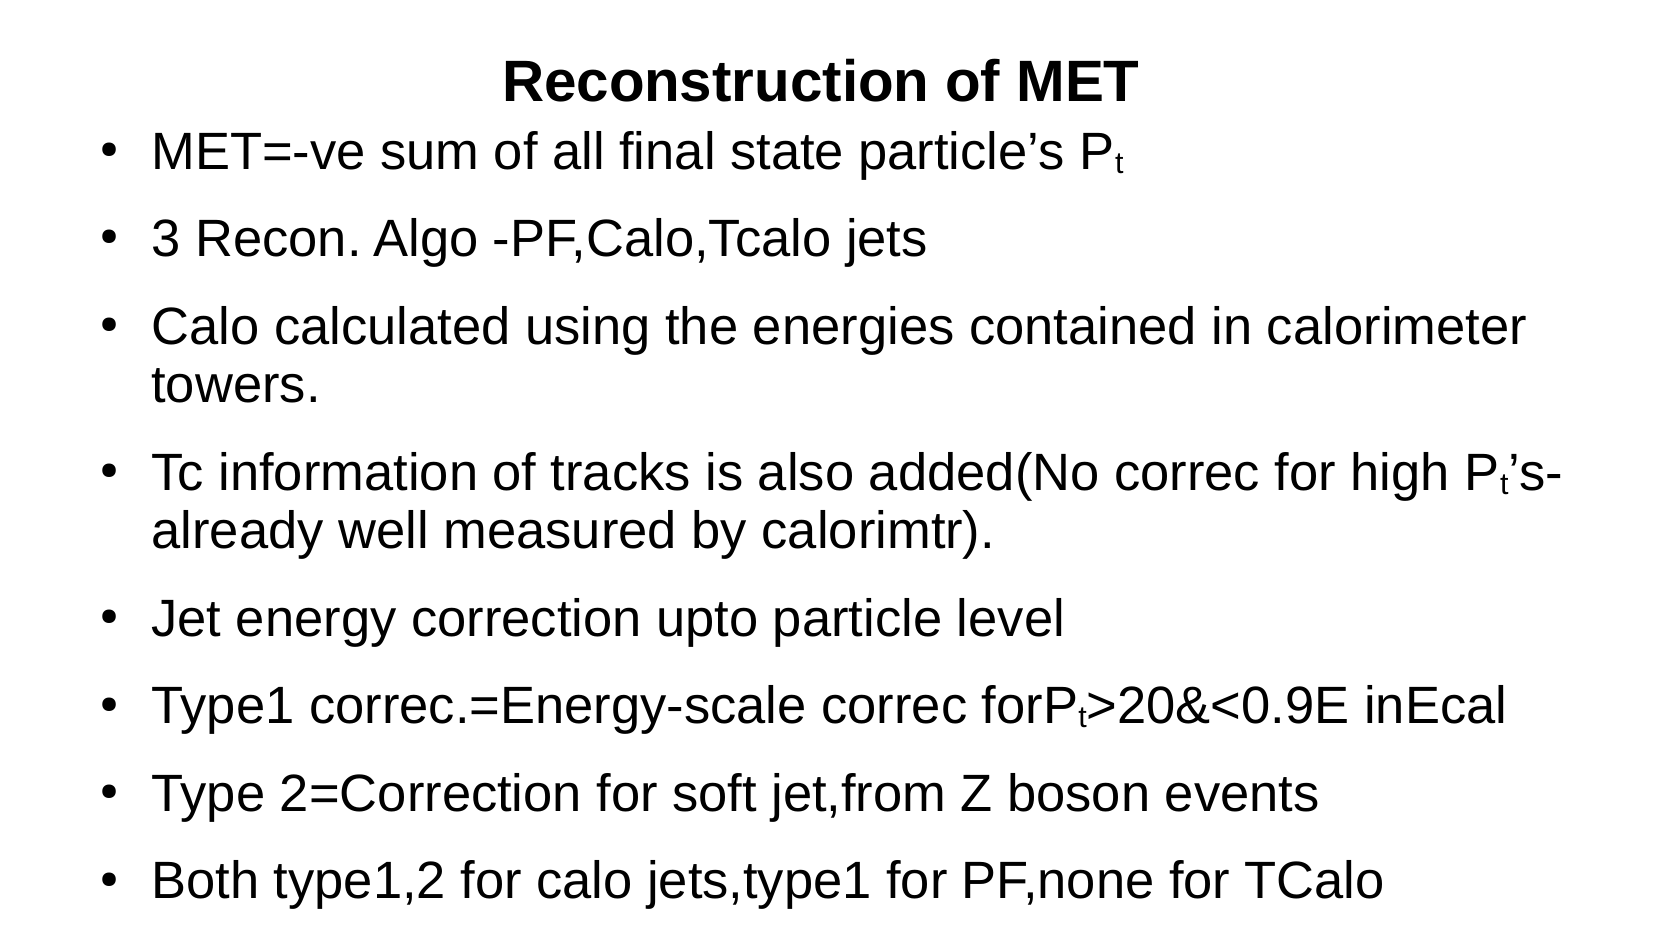

# Reconstruction of MET
MET=-ve sum of all final state particle’s Pt
3 Recon. Algo -PF,Calo,Tcalo jets
Calo calculated using the energies contained in calorimeter towers.
Tc information of tracks is also added(No correc for high Pt’s-already well measured by calorimtr).
Jet energy correction upto particle level
Type1 correc.=Energy-scale correc forPt>20&<0.9E inEcal
Type 2=Correction for soft jet,from Z boson events
Both type1,2 for calo jets,type1 for PF,none for TCalo